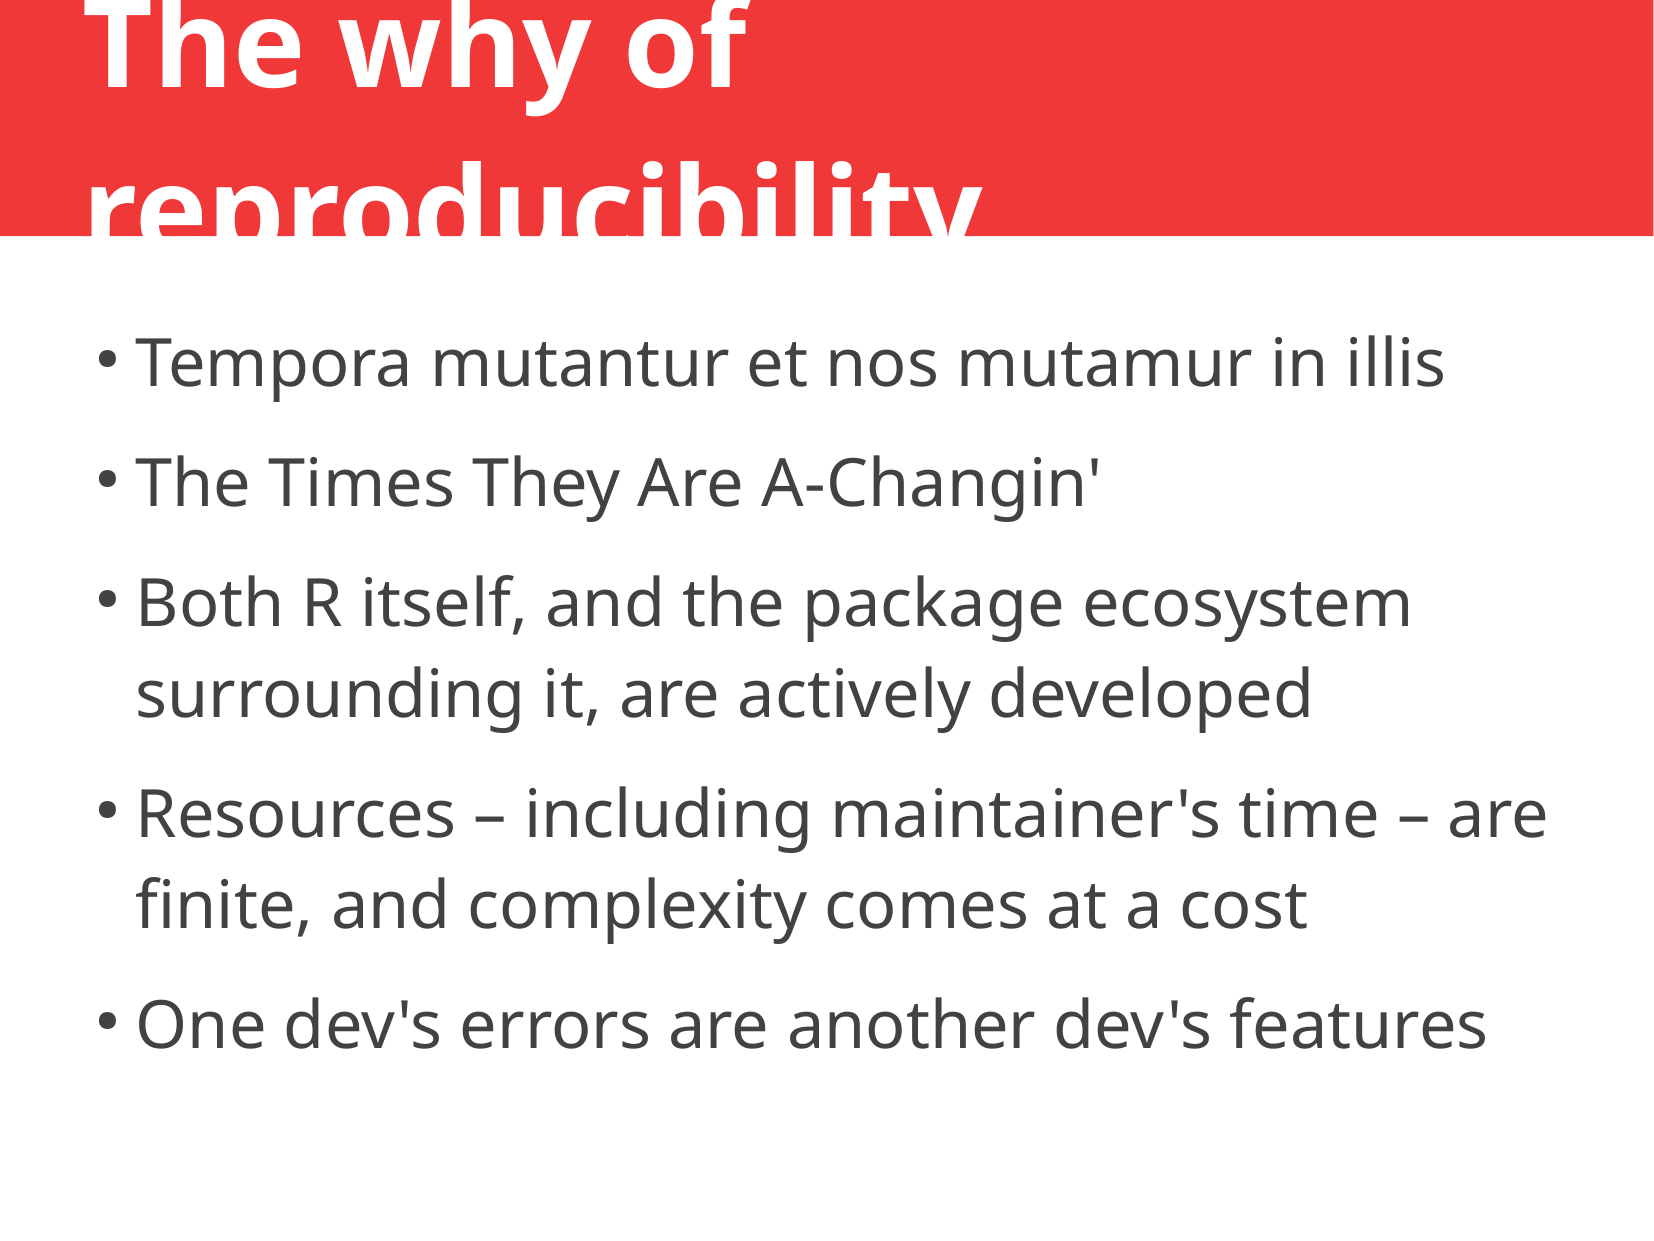

# The why of reproducibility
Tempora mutantur et nos mutamur in illis
The Times They Are A-Changin'
Both R itself, and the package ecosystem surrounding it, are actively developed
Resources – including maintainer's time – are finite, and complexity comes at a cost
One dev's errors are another dev's features